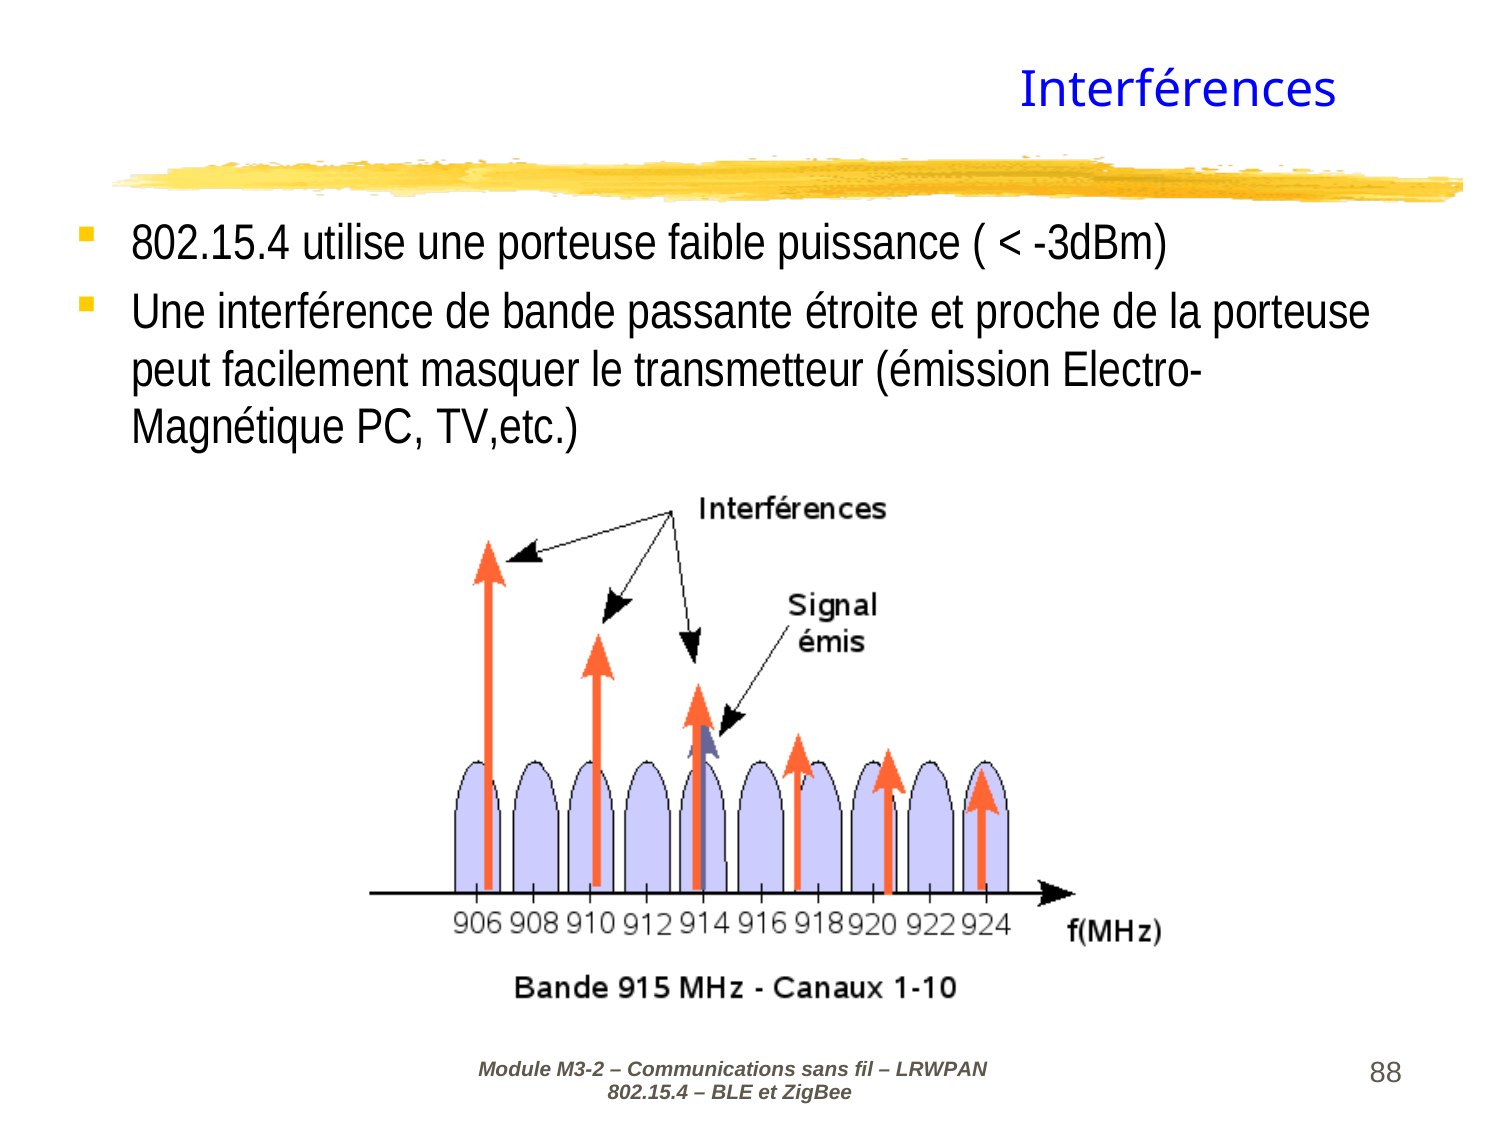

# Interférences
802.15.4 utilise une porteuse faible puissance ( < -3dBm)
Une interférence de bande passante étroite et proche de la porteuse peut facilement masquer le transmetteur (émission Electro-Magnétique PC, TV,etc.)
88